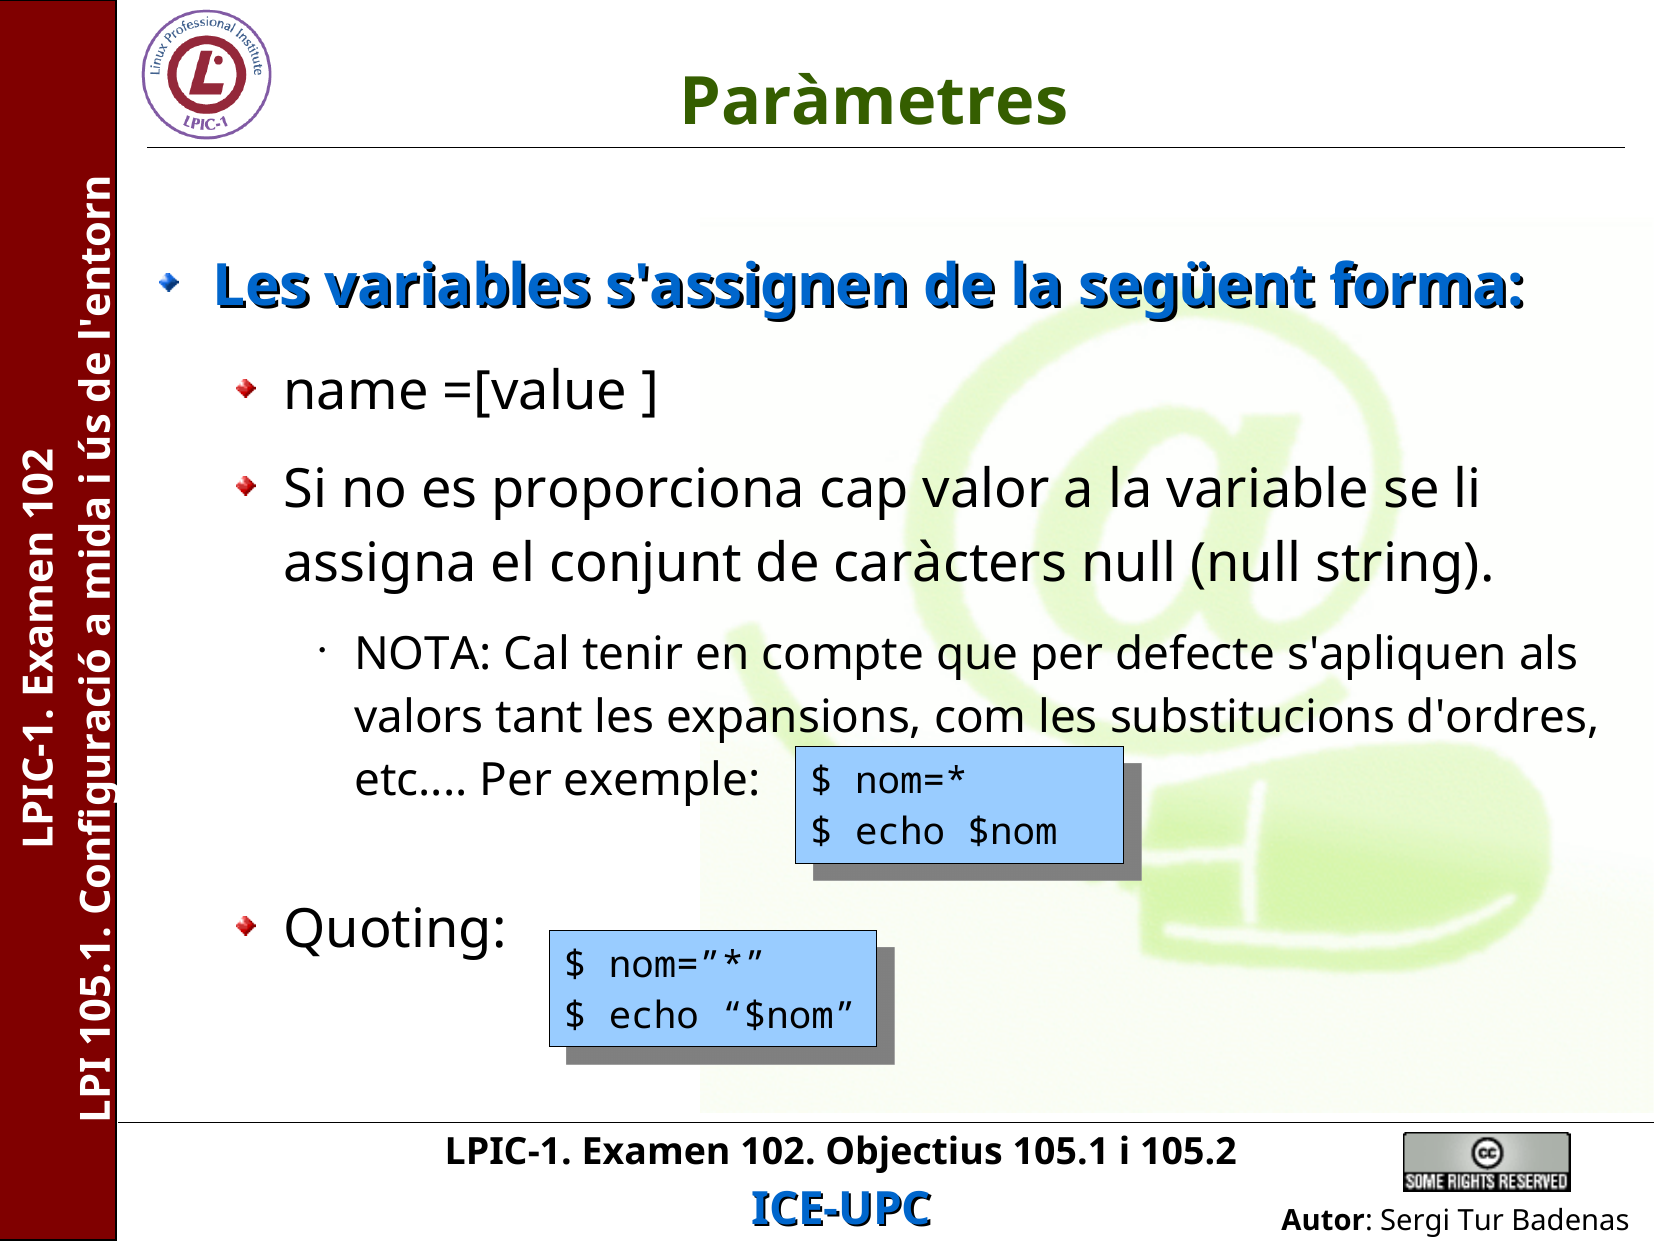

# Paràmetres
Les variables s'assignen de la següent forma:
name =[value ]
Si no es proporciona cap valor a la variable se li assigna el conjunt de caràcters null (null string).
NOTA: Cal tenir en compte que per defecte s'apliquen als valors tant les expansions, com les substitucions d'ordres, etc.... Per exemple:
Quoting:
$ nom=*
$ echo $nom
$ nom=”*”
$ echo “$nom”